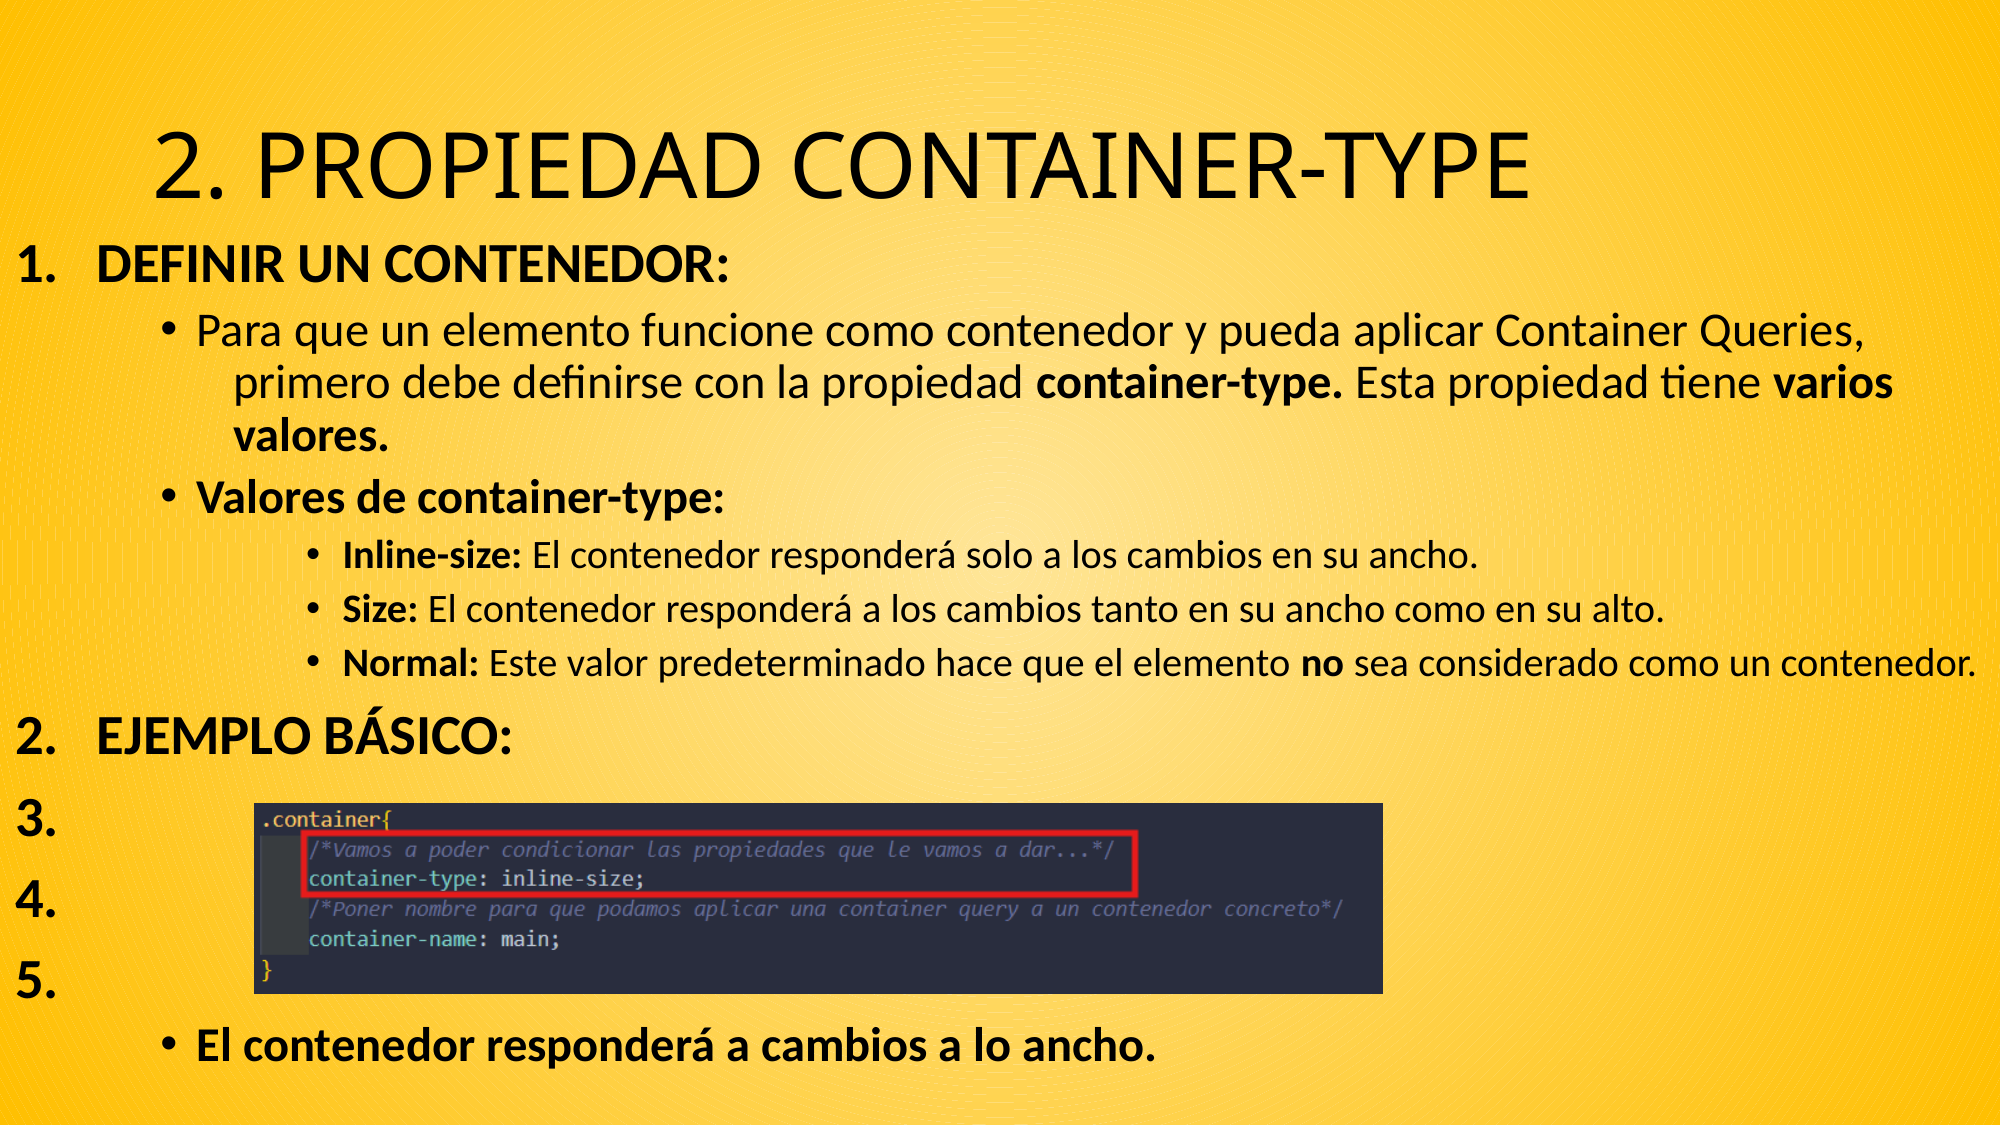

# 2. PROPIEDAD CONTAINER-TYPE
DEFINIR UN CONTENEDOR:
Para que un elemento funcione como contenedor y pueda aplicar Container Queries, primero debe definirse con la propiedad container-type. Esta propiedad tiene varios valores.
Valores de container-type:
Inline-size: El contenedor responderá solo a los cambios en su ancho.
Size: El contenedor responderá a los cambios tanto en su ancho como en su alto.
Normal: Este valor predeterminado hace que el elemento no sea considerado como un contenedor.
EJEMPLO BÁSICO:
El contenedor responderá a cambios a lo ancho.